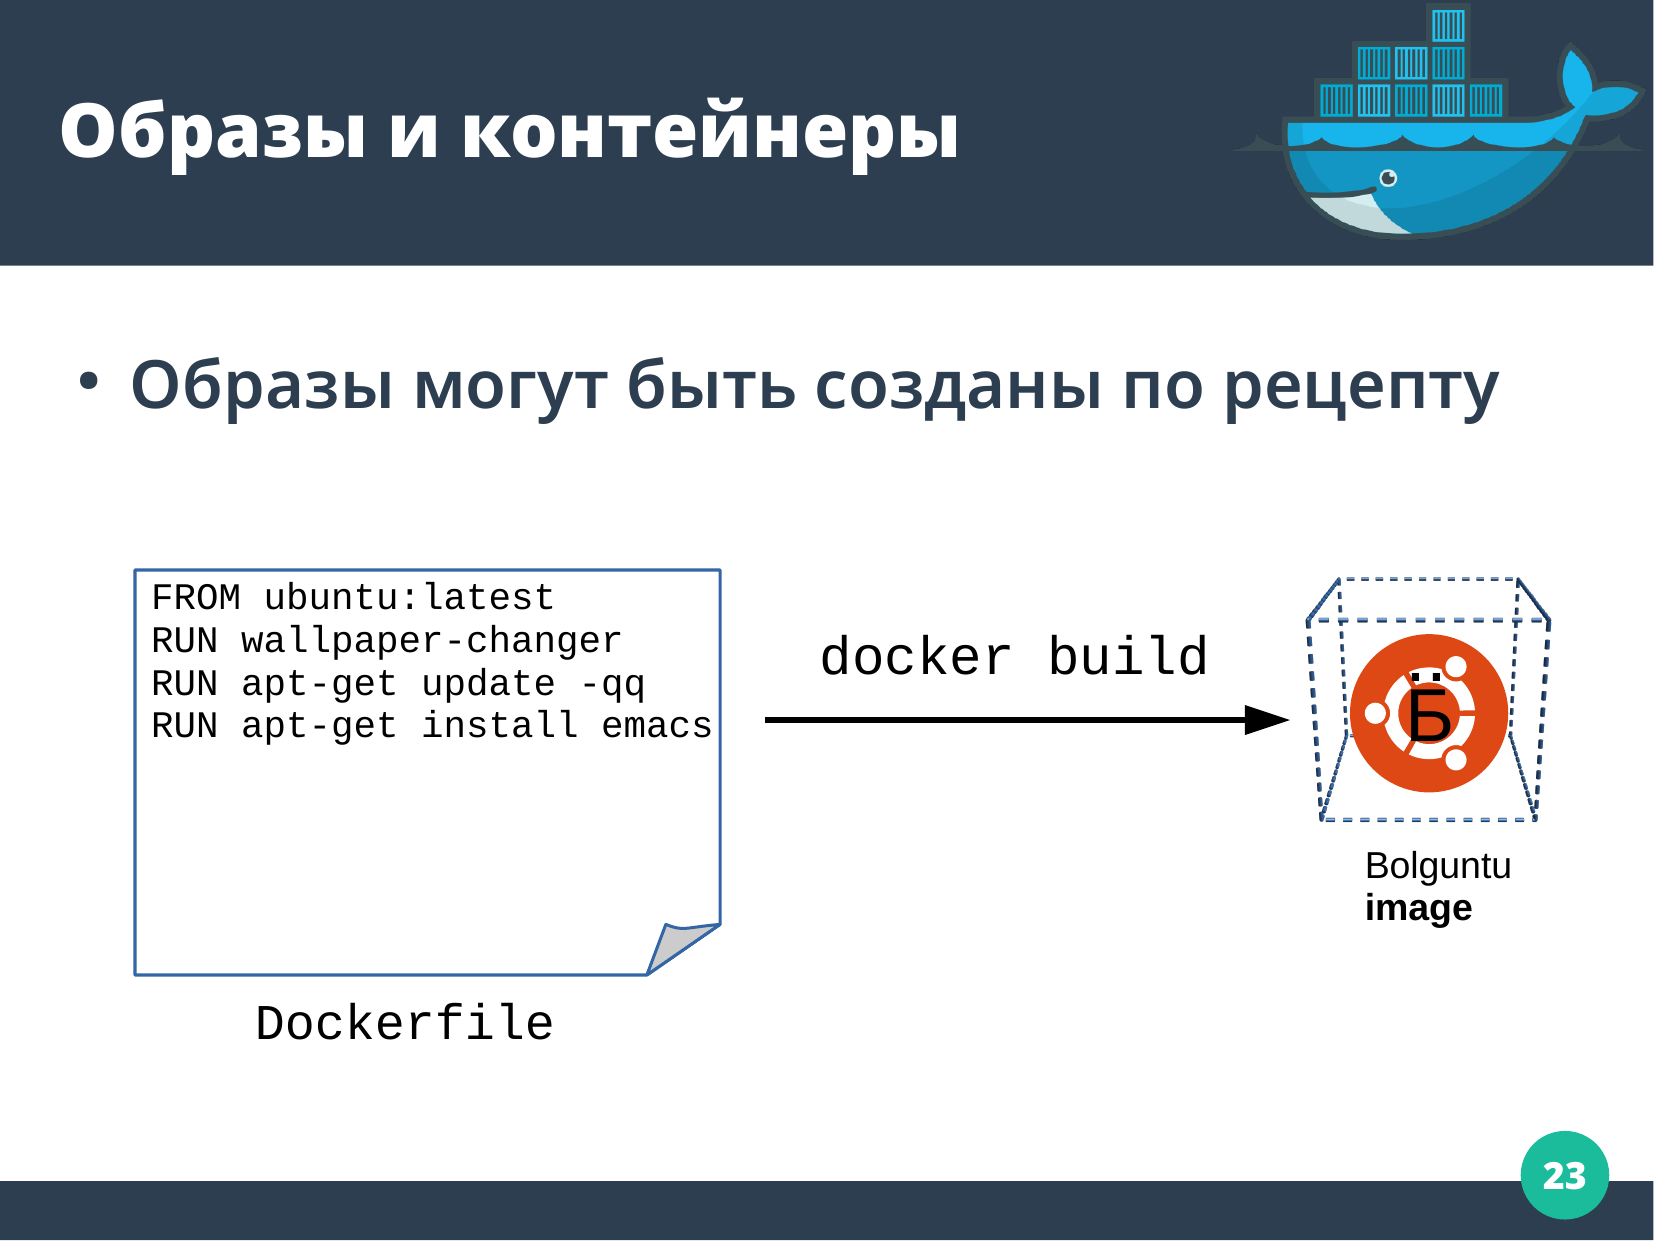

# Образы и контейнеры
Образы могут быть созданы по рецепту
FROM ubuntu:latest
RUN wallpaper-changer
RUN apt-get update -qq
RUN apt-get install emacs
..
Б
docker build
Bolguntu
image
Dockerfile
23